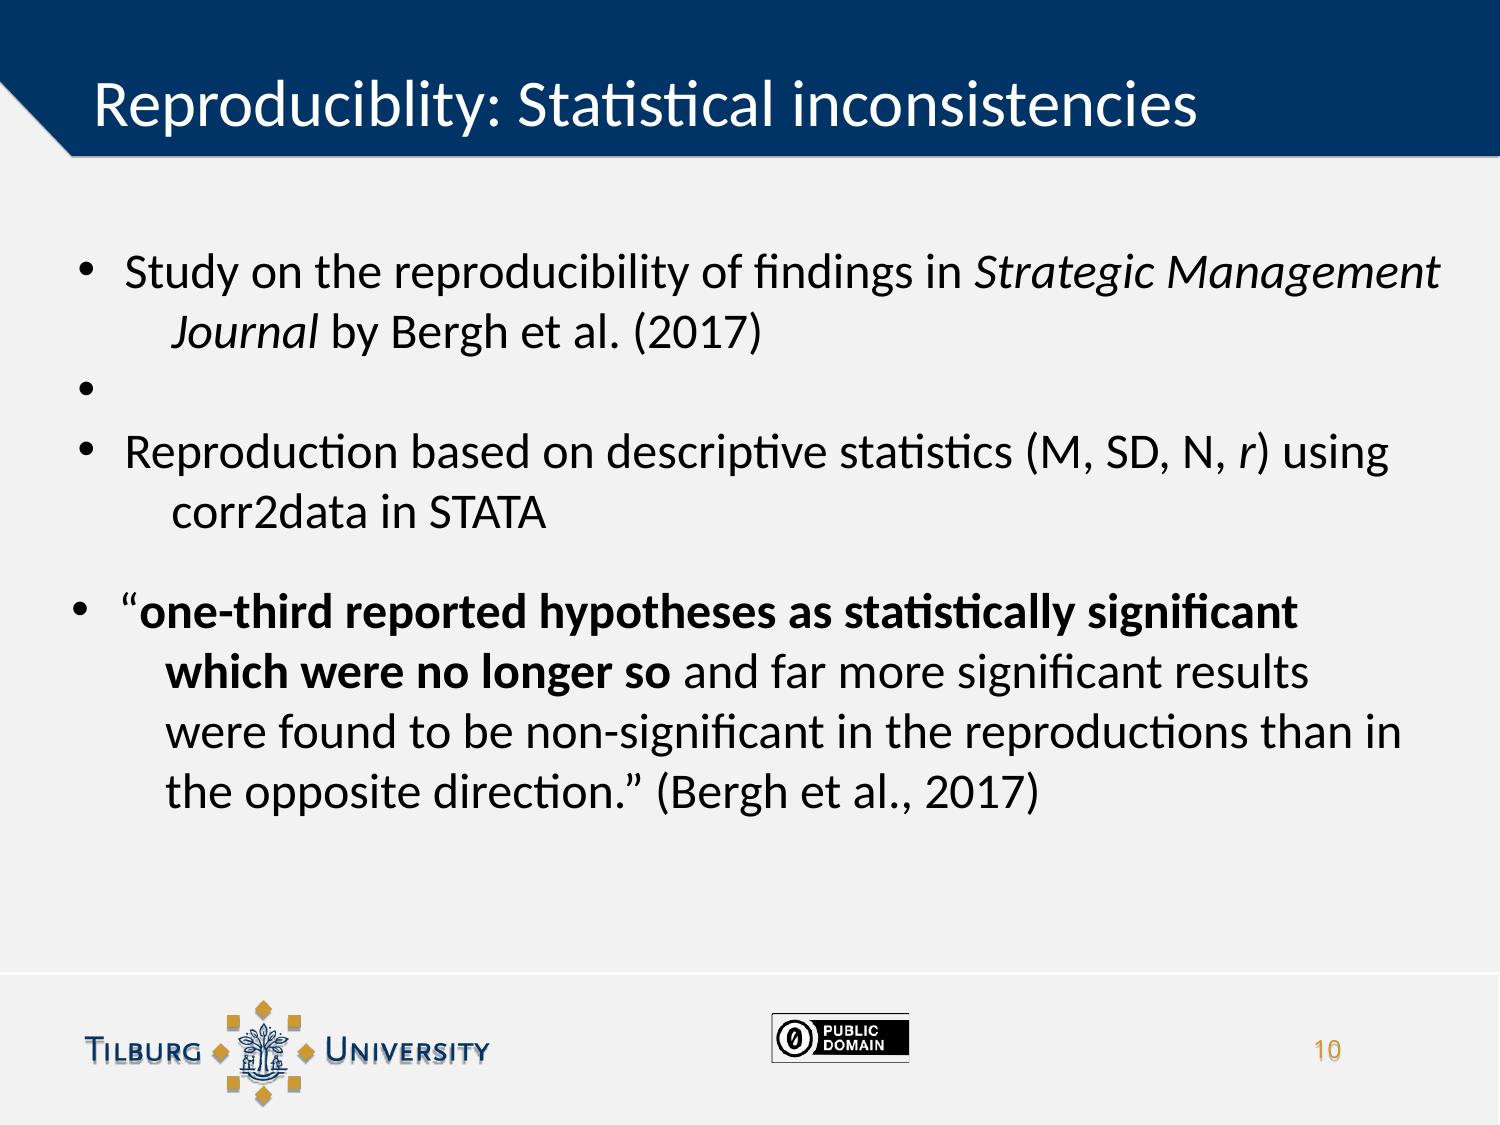

Reproduciblity: Statistical inconsistencies
Study on the reproducibility of findings in Strategic Management Journal by Bergh et al. (2017)
Reproduction based on descriptive statistics (M, SD, N, r) using corr2data in STATA
“one-third reported hypotheses as statistically significant which were no longer so and far more significant results were found to be non-significant in the reproductions than in the opposite direction.” (Bergh et al., 2017)
6